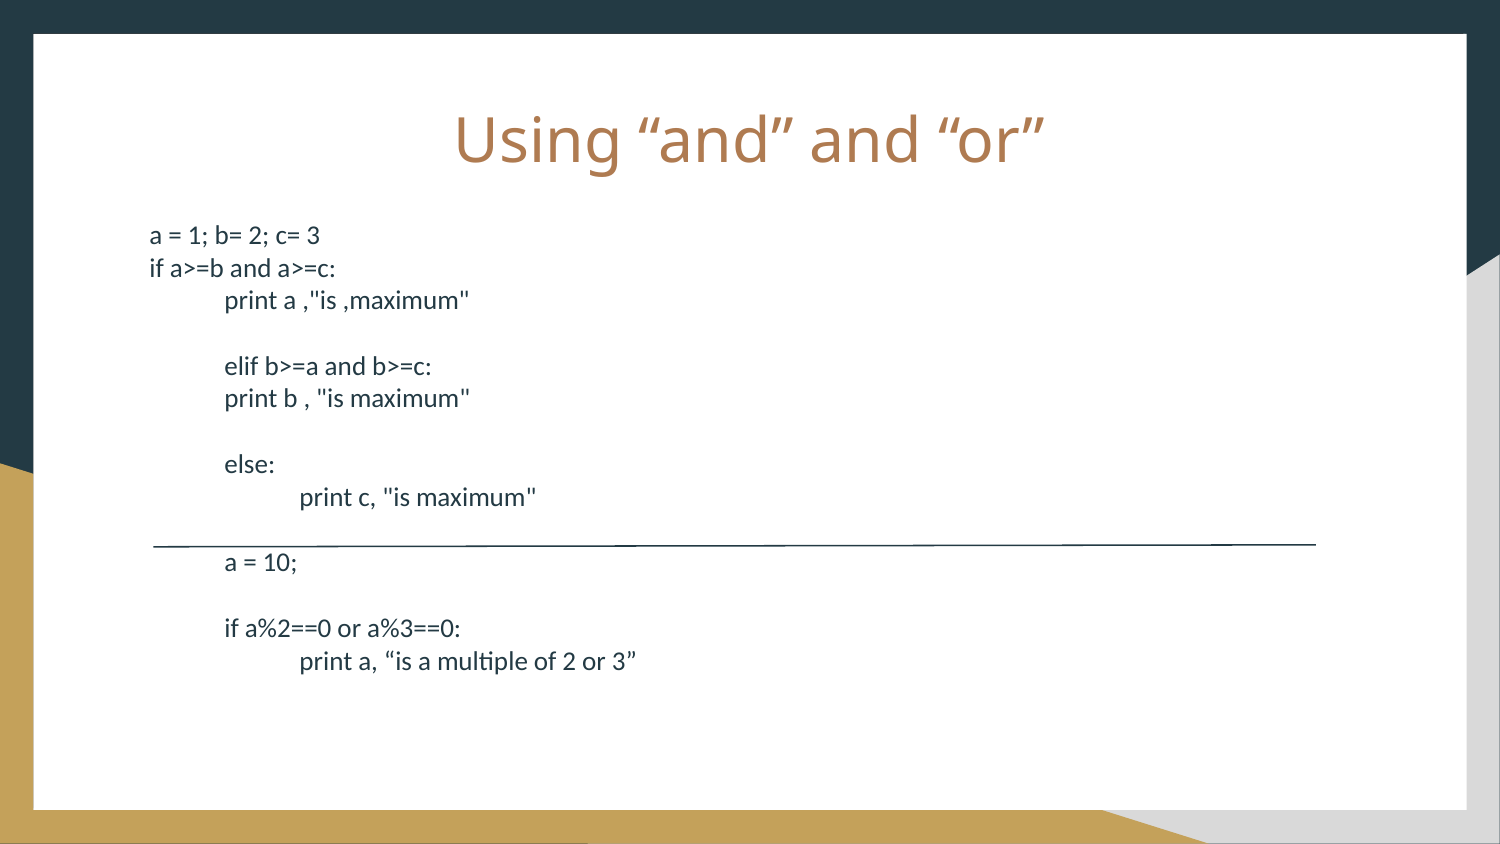

# Using “and” and “or”
a = 1; b= 2; c= 3
if a>=b and a>=c:
print a ,"is ,maximum"
elif b>=a and b>=c:
print b , "is maximum"
else:
 	print c, "is maximum"
a = 10;
if a%2==0 or a%3==0:
	print a, “is a multiple of 2 or 3”